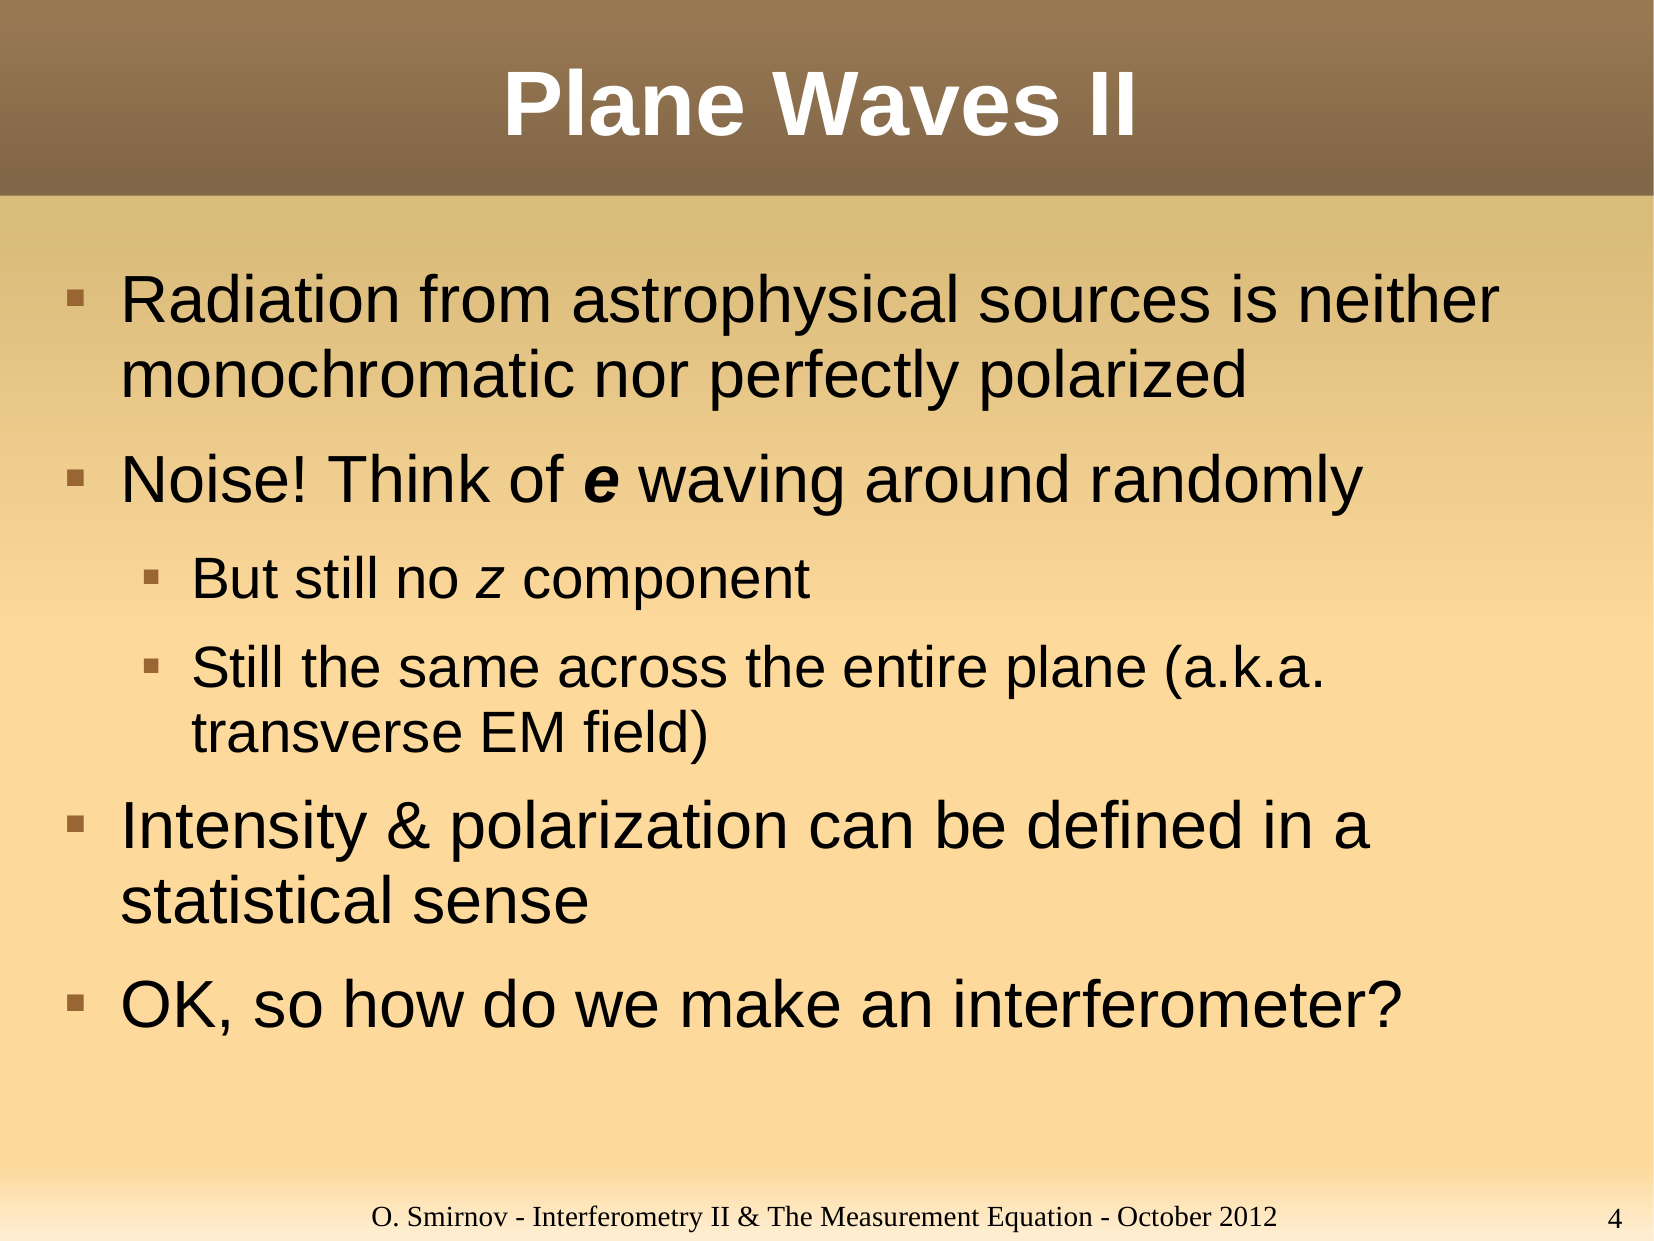

# Plane Waves II
Radiation from astrophysical sources is neither monochromatic nor perfectly polarized
Noise! Think of e waving around randomly
But still no z component
Still the same across the entire plane (a.k.a. transverse EM field)
Intensity & polarization can be defined in a statistical sense
OK, so how do we make an interferometer?
O. Smirnov - Interferometry II & The Measurement Equation - October 2012
4